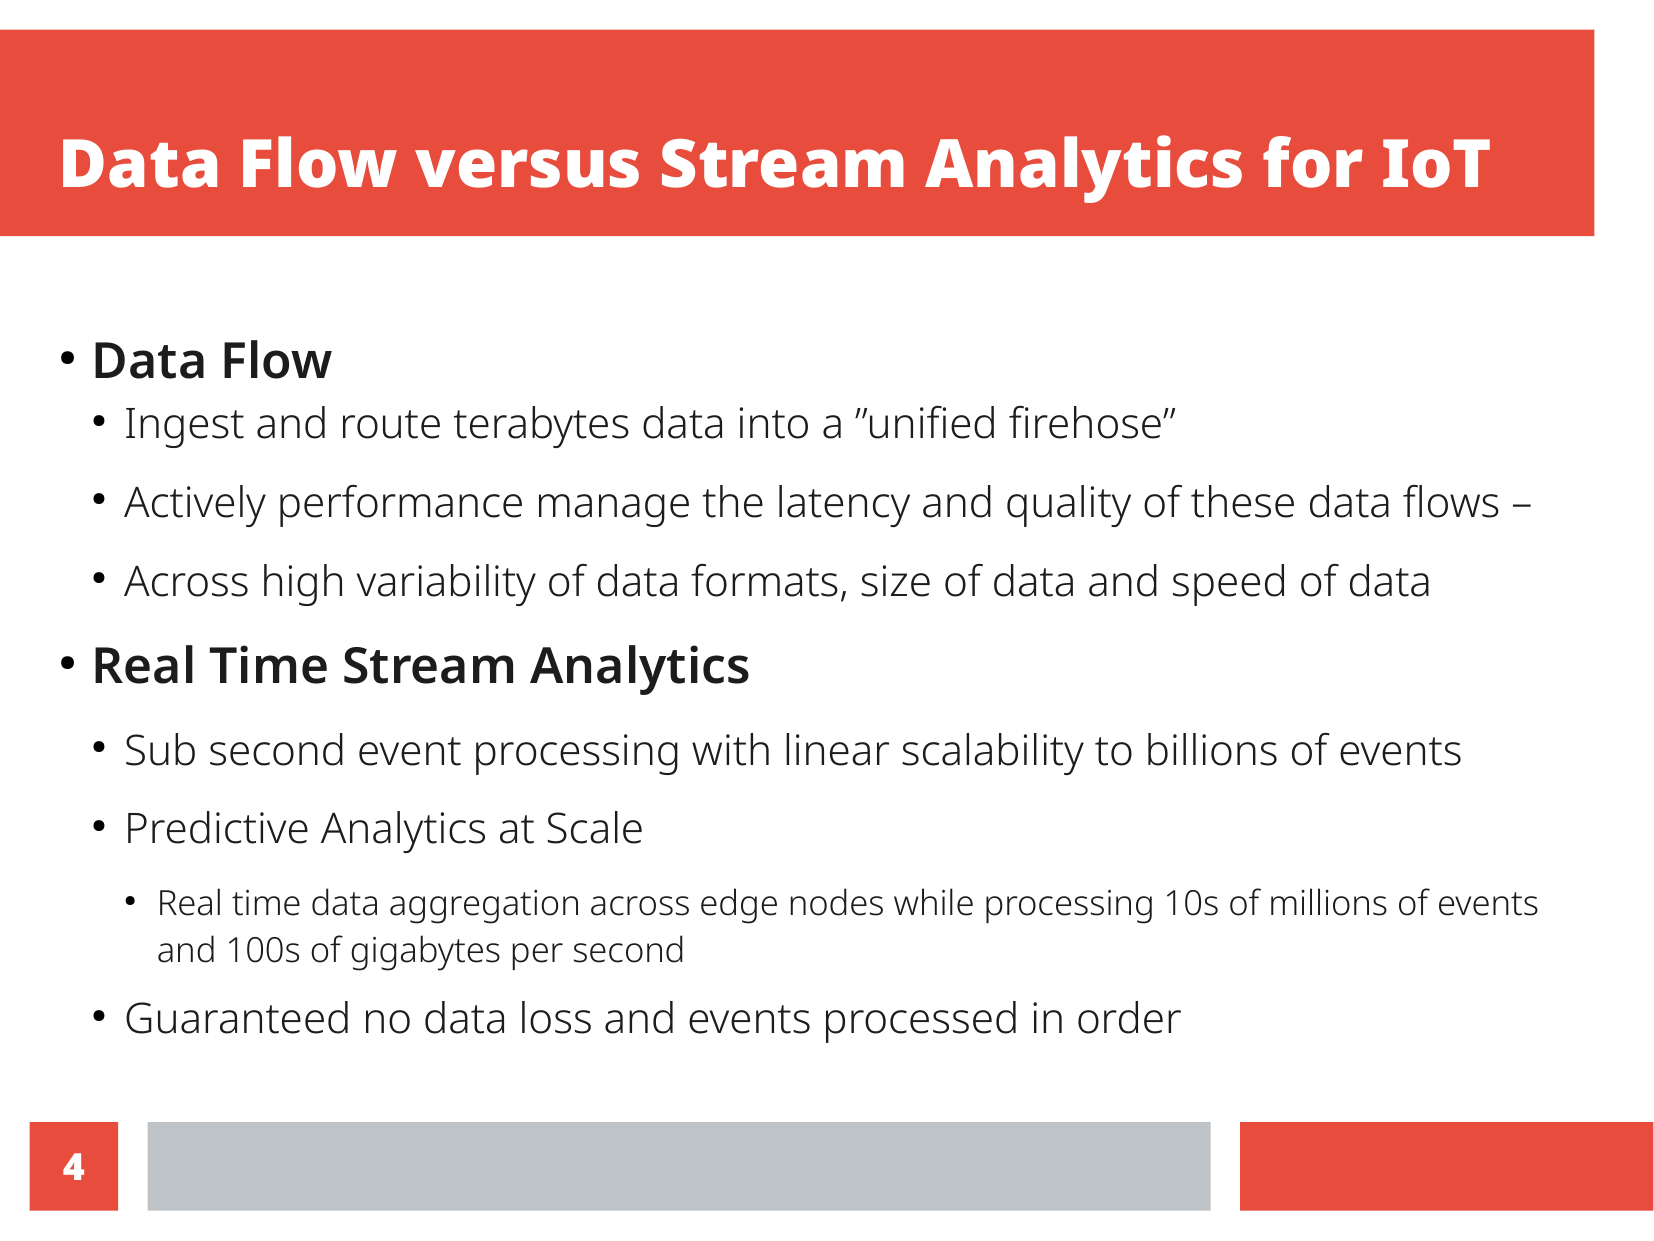

# Data Flow versus Stream Analytics for IoT
Data Flow
Ingest and route terabytes data into a ”unified firehose”
Actively performance manage the latency and quality of these data flows –
Across high variability of data formats, size of data and speed of data
Real Time Stream Analytics
Sub second event processing with linear scalability to billions of events
Predictive Analytics at Scale
Real time data aggregation across edge nodes while processing 10s of millions of events and 100s of gigabytes per second
Guaranteed no data loss and events processed in order
4